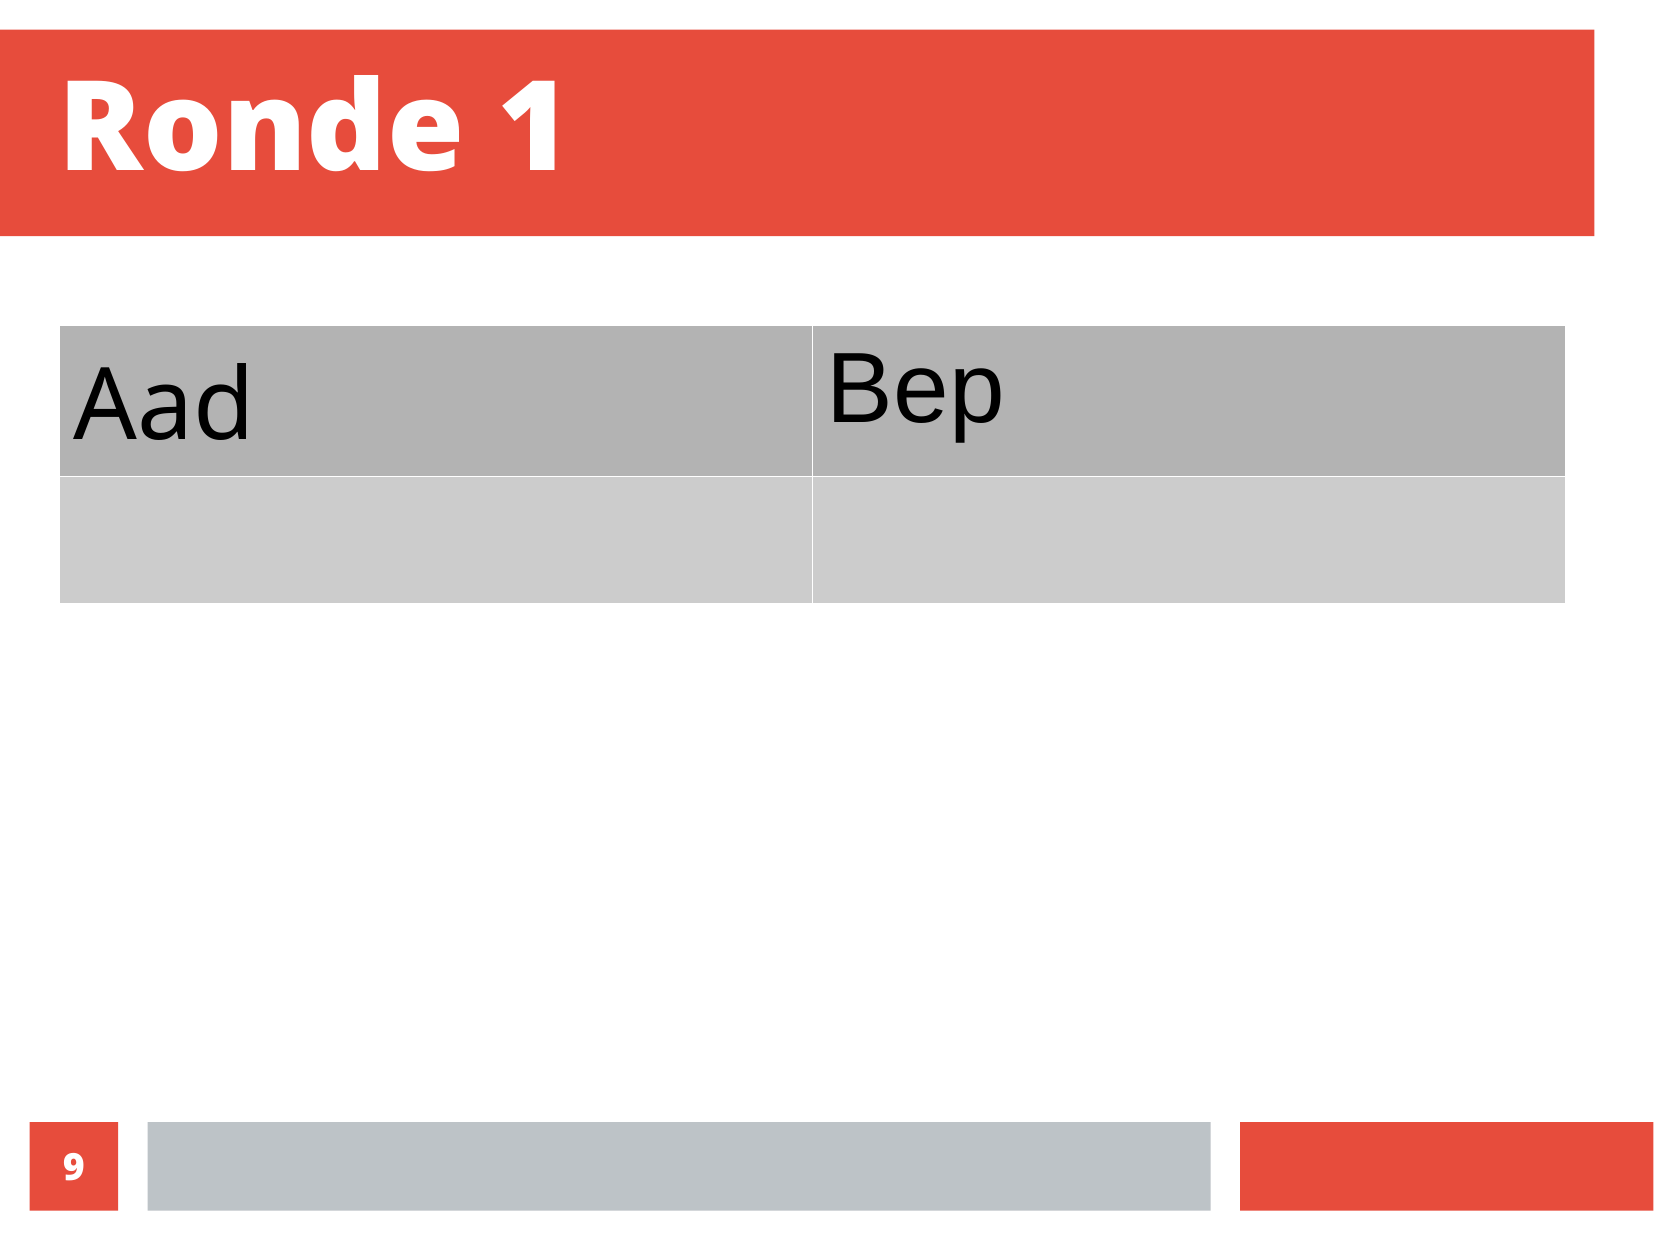

# Ronde 1
| Aad | Bep |
| --- | --- |
| | |
9